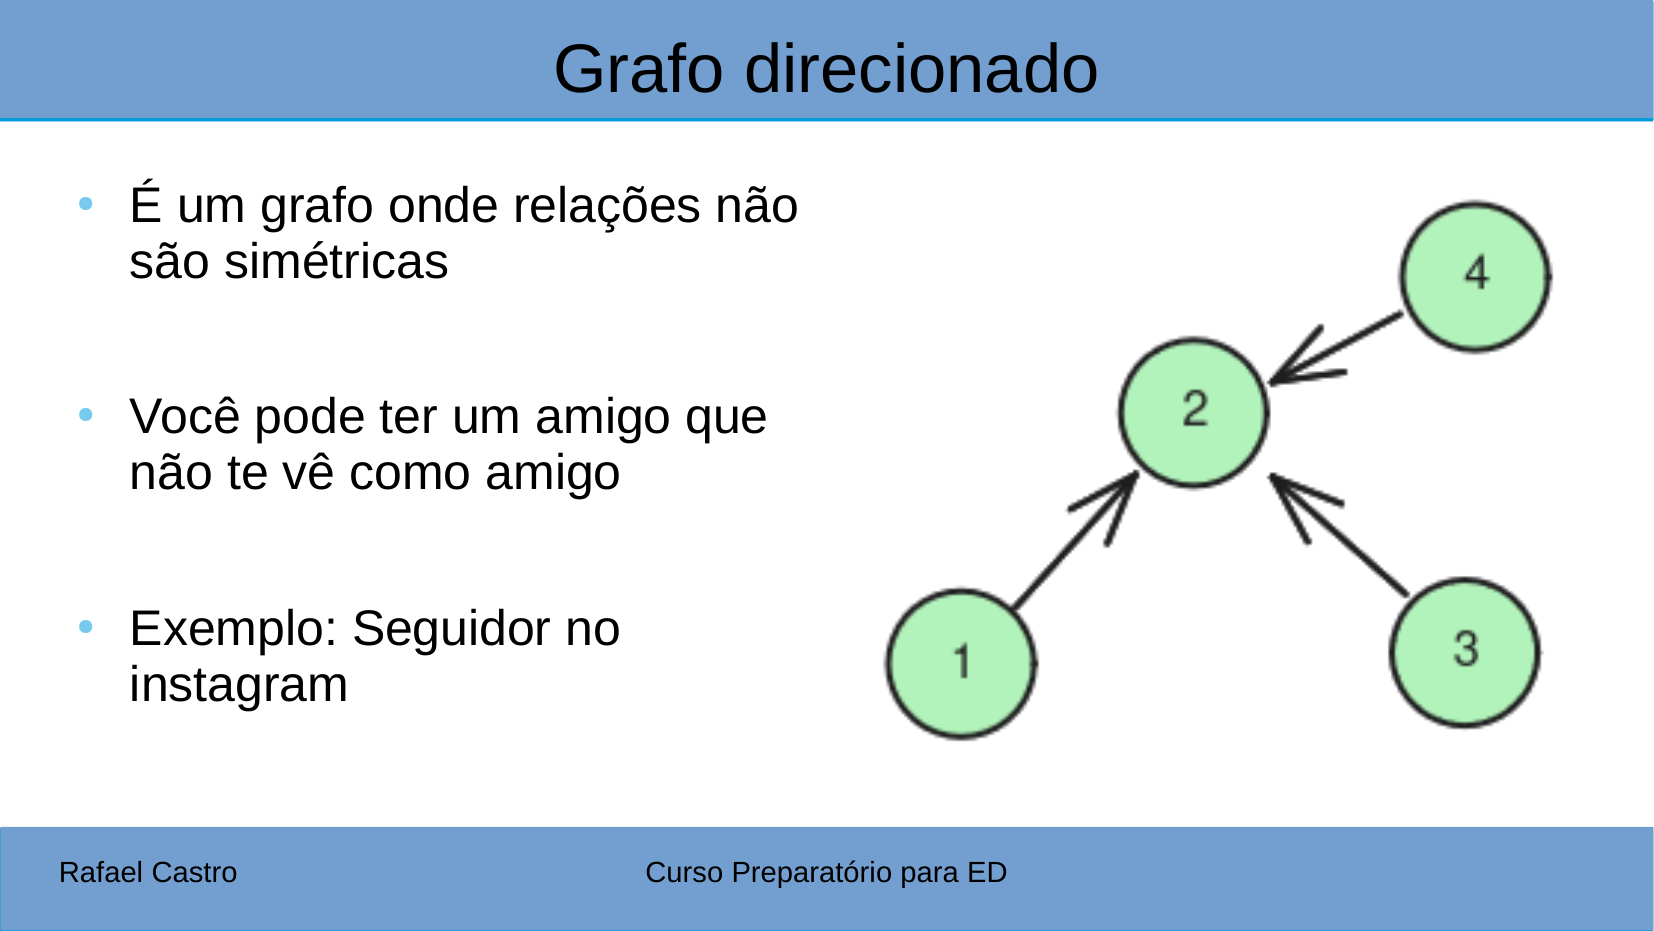

# Grafo direcionado
É um grafo onde relações não são simétricas
Você pode ter um amigo que não te vê como amigo
Exemplo: Seguidor no instagram
Curso Preparatório para ED